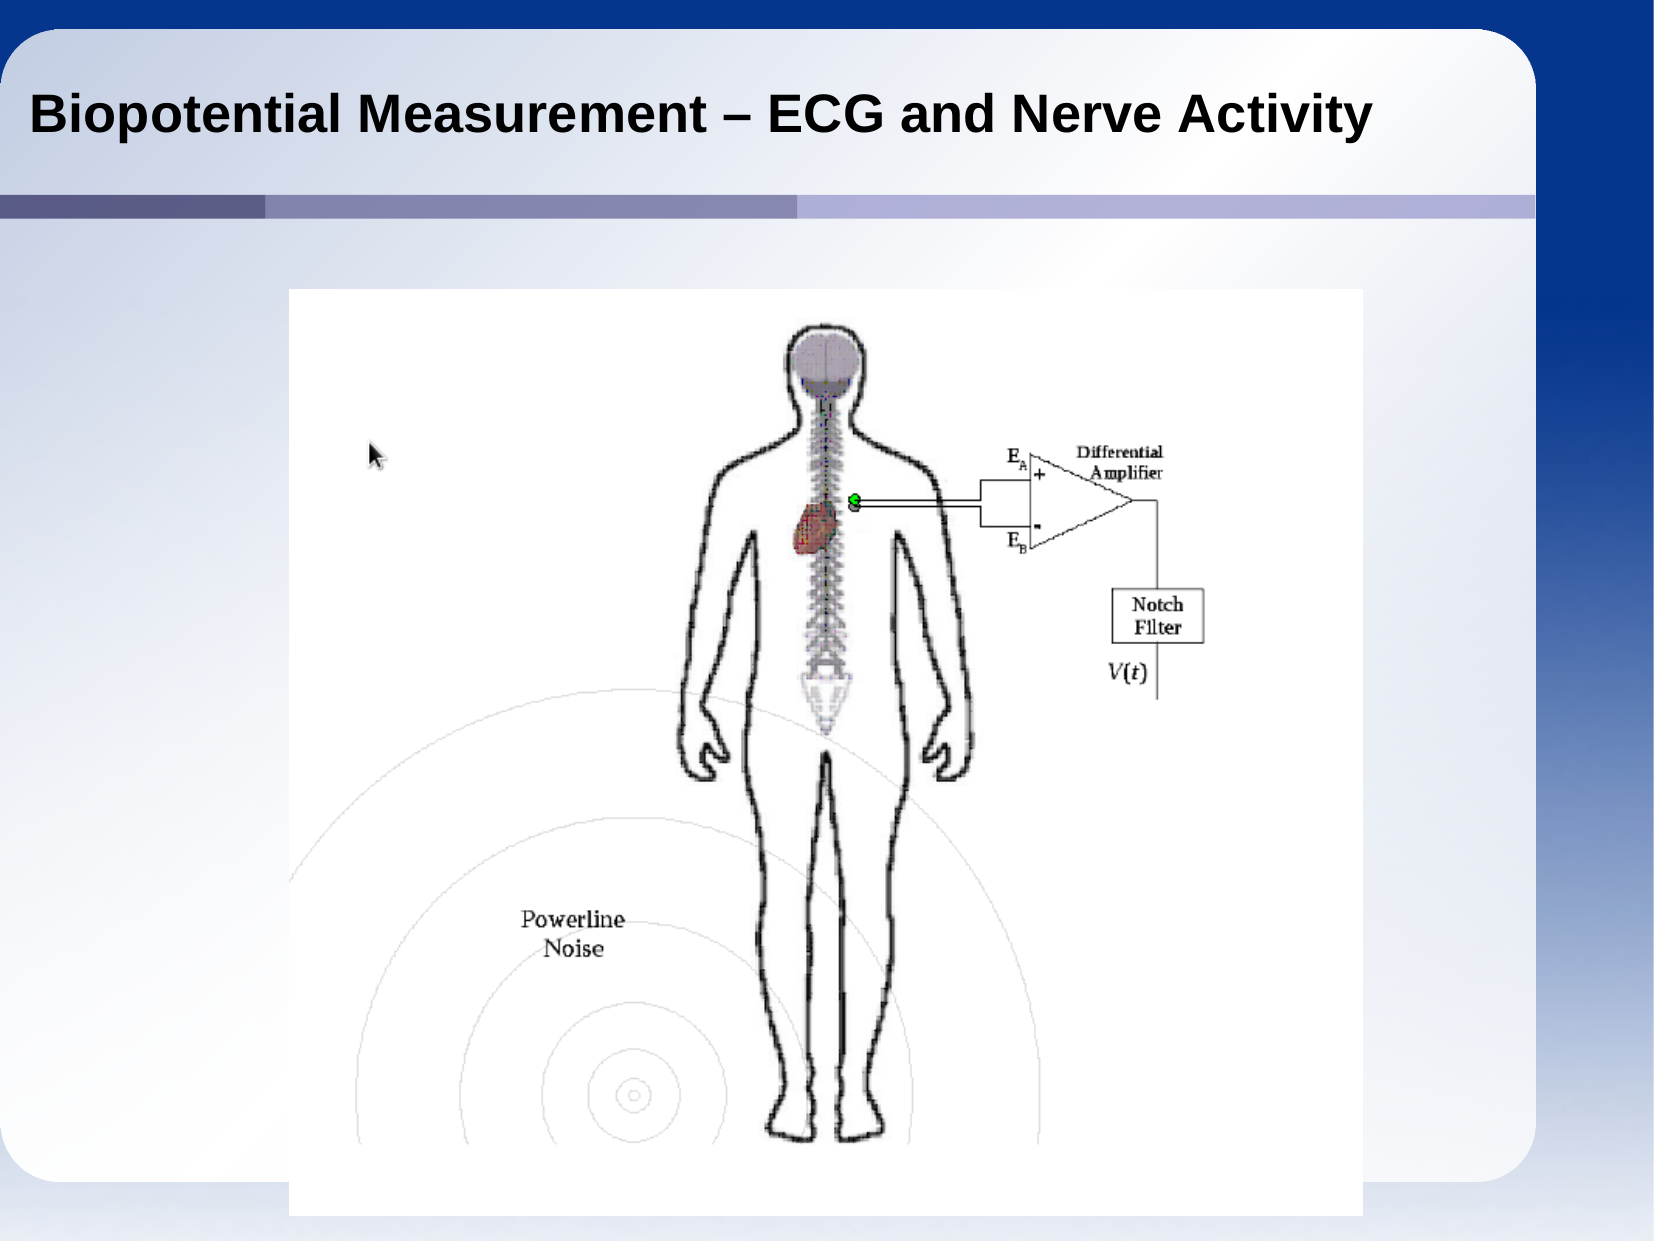

# Biopotential Measurement – ECG and Nerve Activity